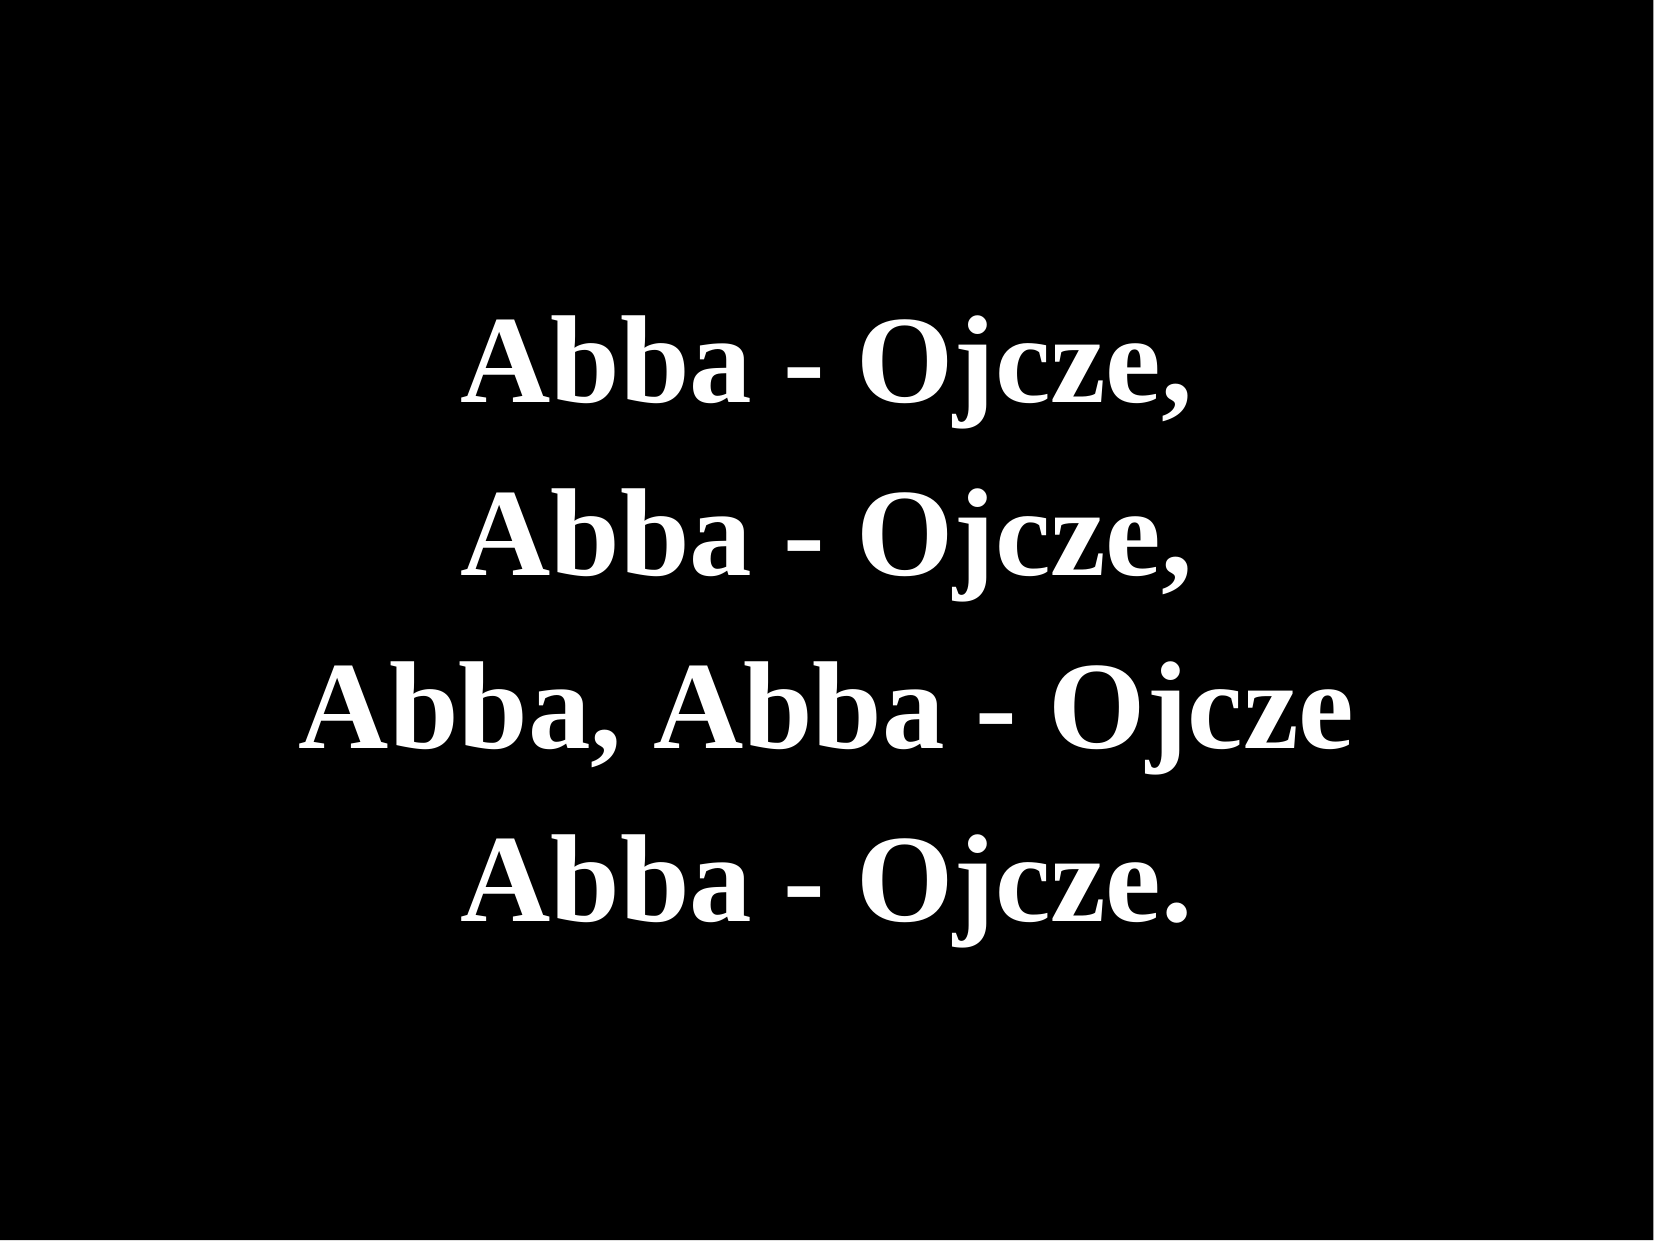

# Abba - Ojcze, ppp Abba - Ojcze, ppp Abba, Abba - Ojcze ppp Abba - Ojcze.